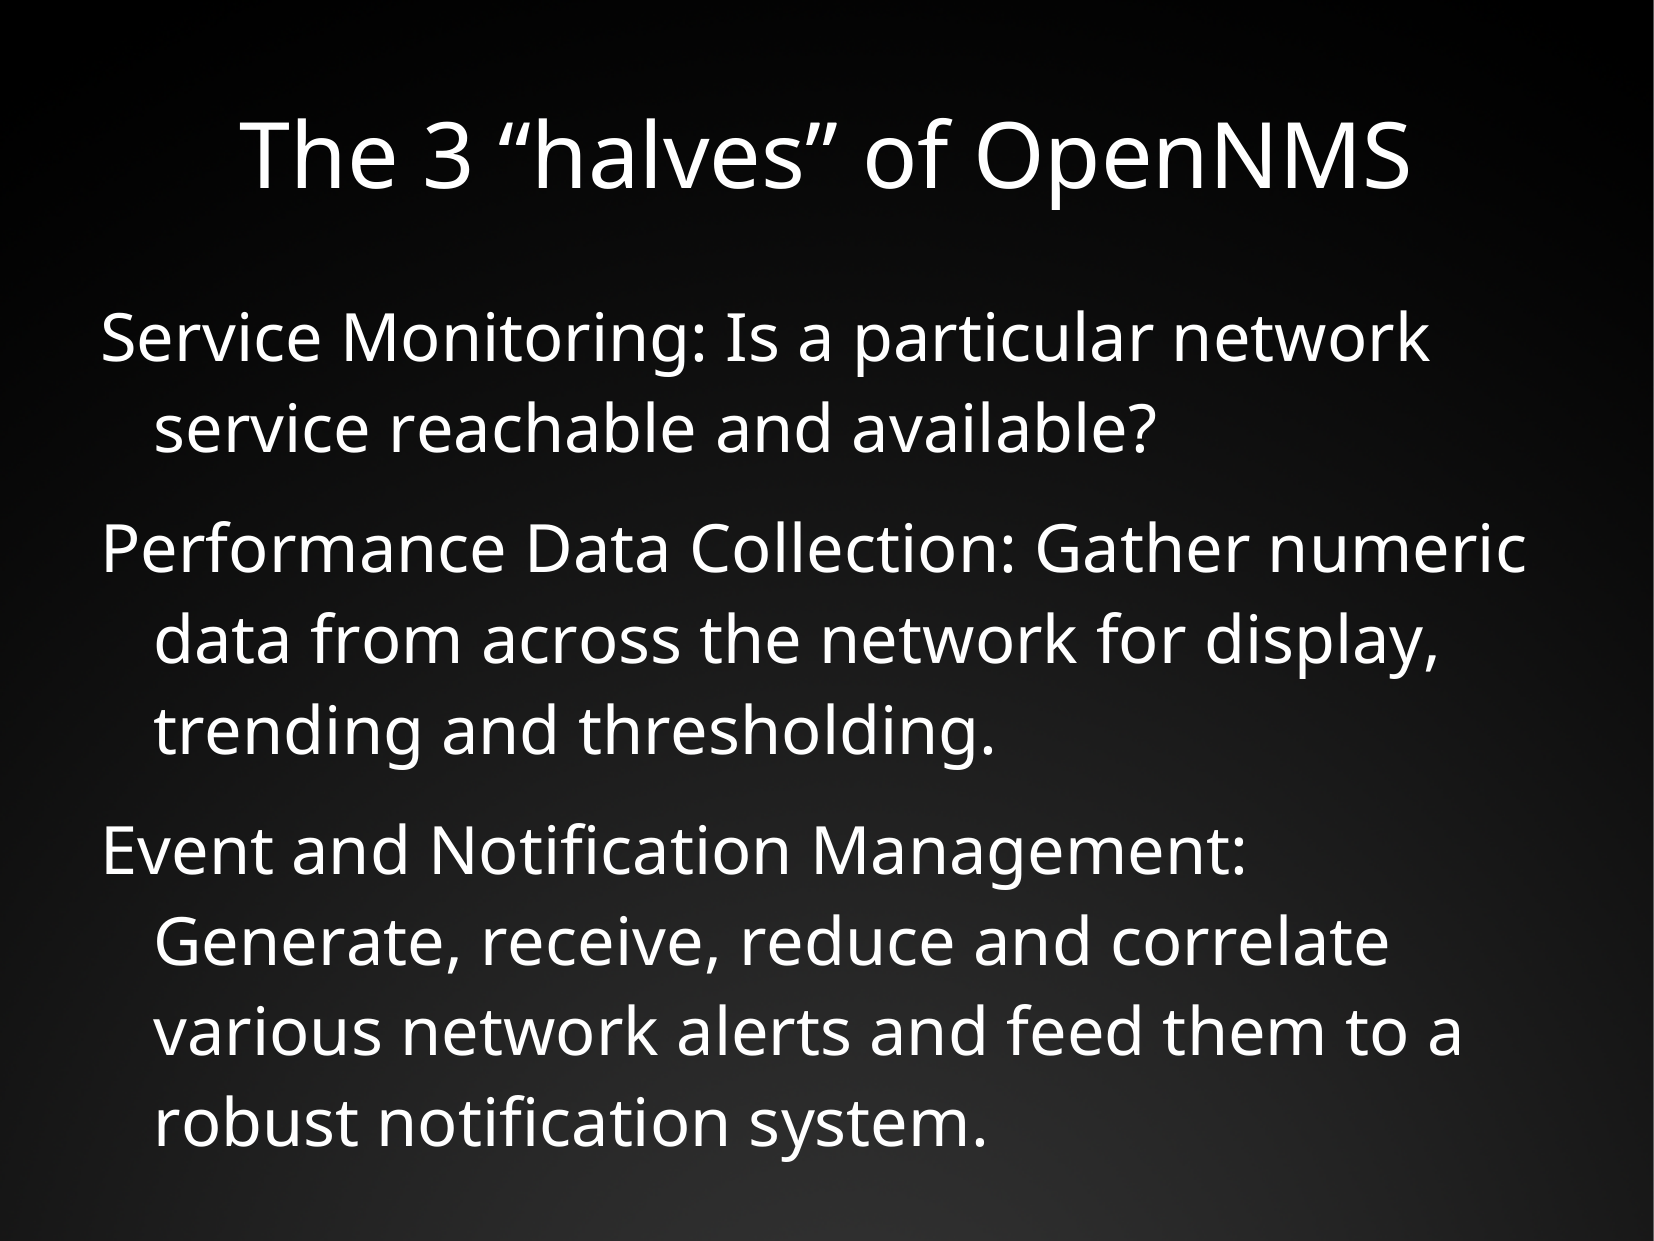

# The 3 “halves” of OpenNMS
Service Monitoring: Is a particular network service reachable and available?
Performance Data Collection: Gather numeric data from across the network for display, trending and thresholding.
Event and Notification Management: Generate, receive, reduce and correlate various network alerts and feed them to a robust notification system.